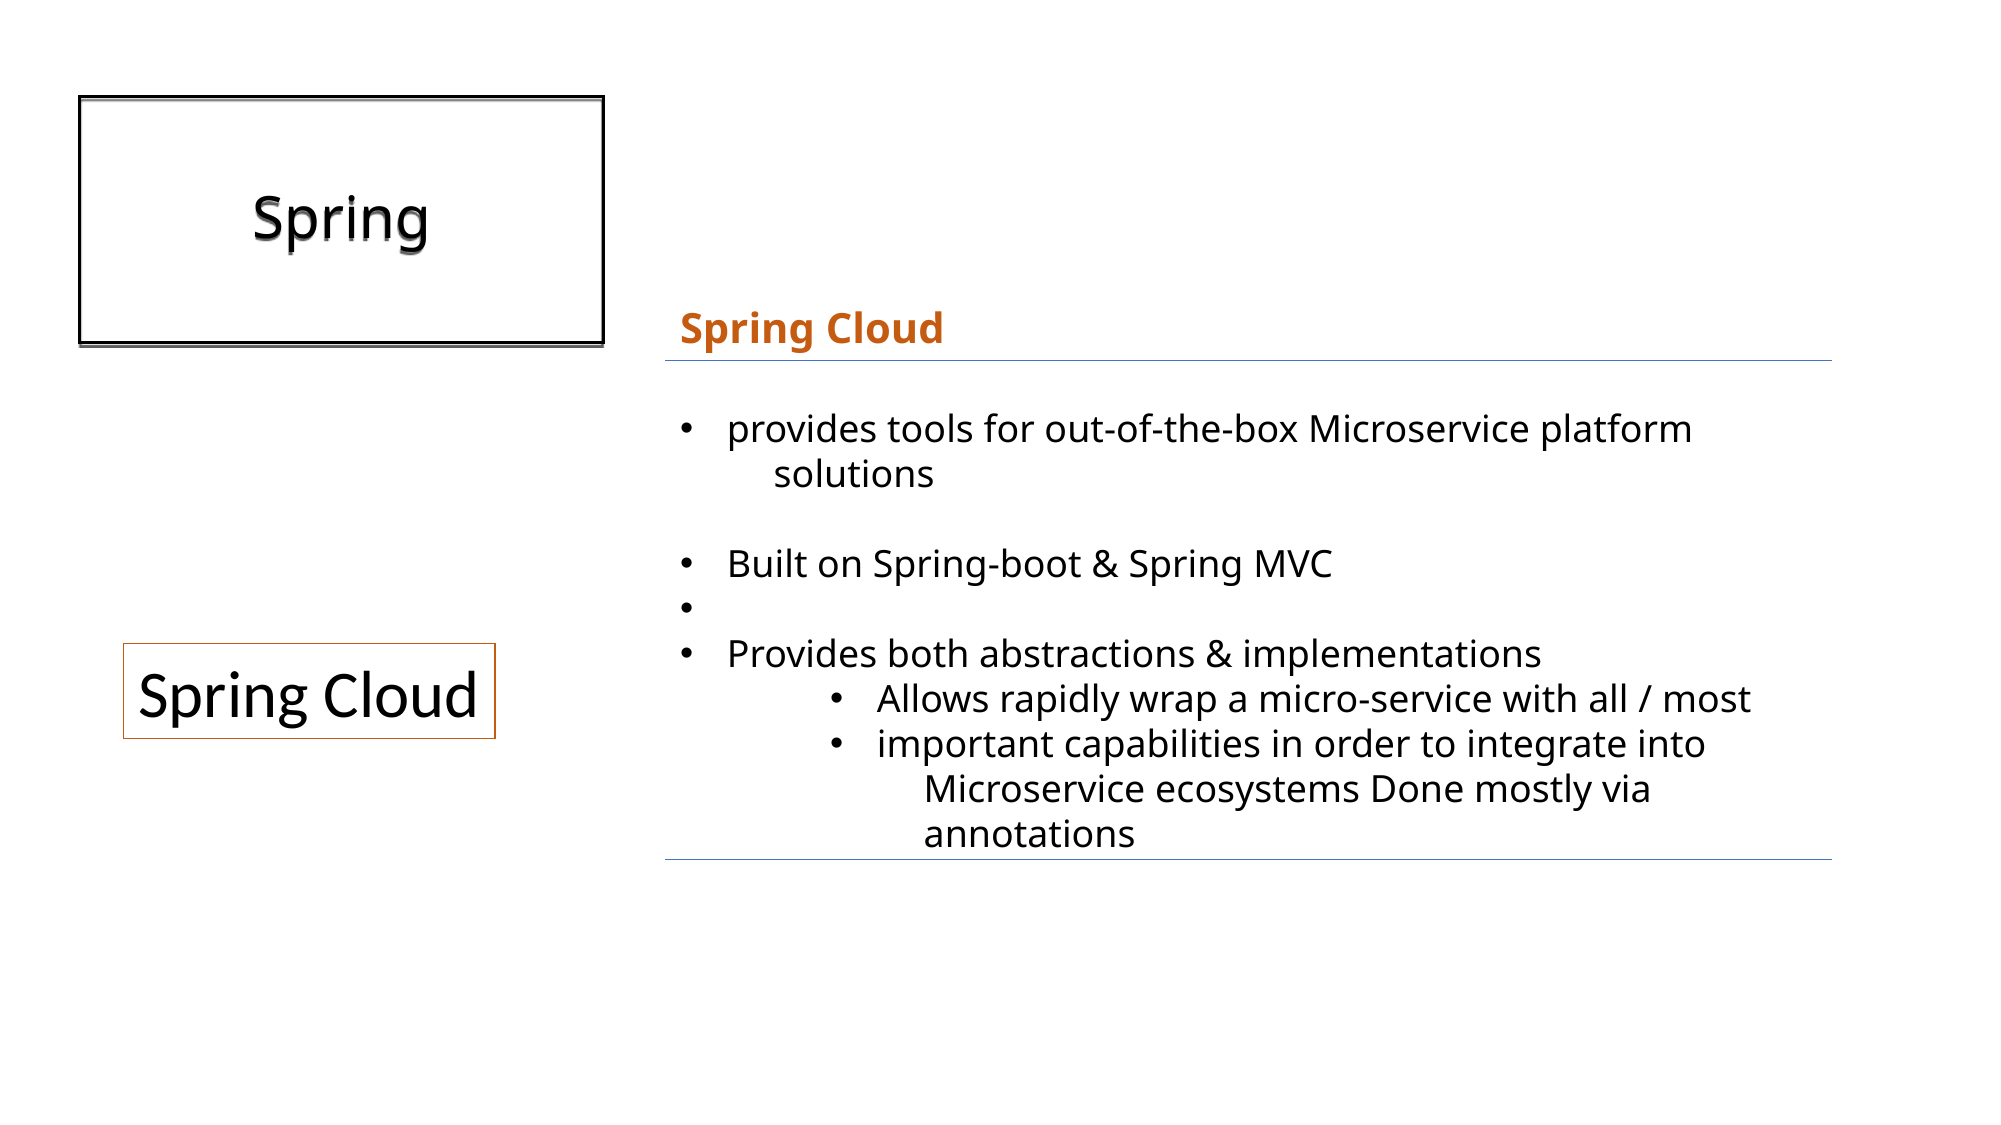

# Spring
Spring Cloud
provides tools for out-of-the-box Microservice platform solutions
Built on Spring-boot & Spring MVC
Provides both abstractions & implementations
Allows rapidly wrap a micro-service with all / most
important capabilities in order to integrate into Microservice ecosystems Done mostly via annotations
Spring Cloud